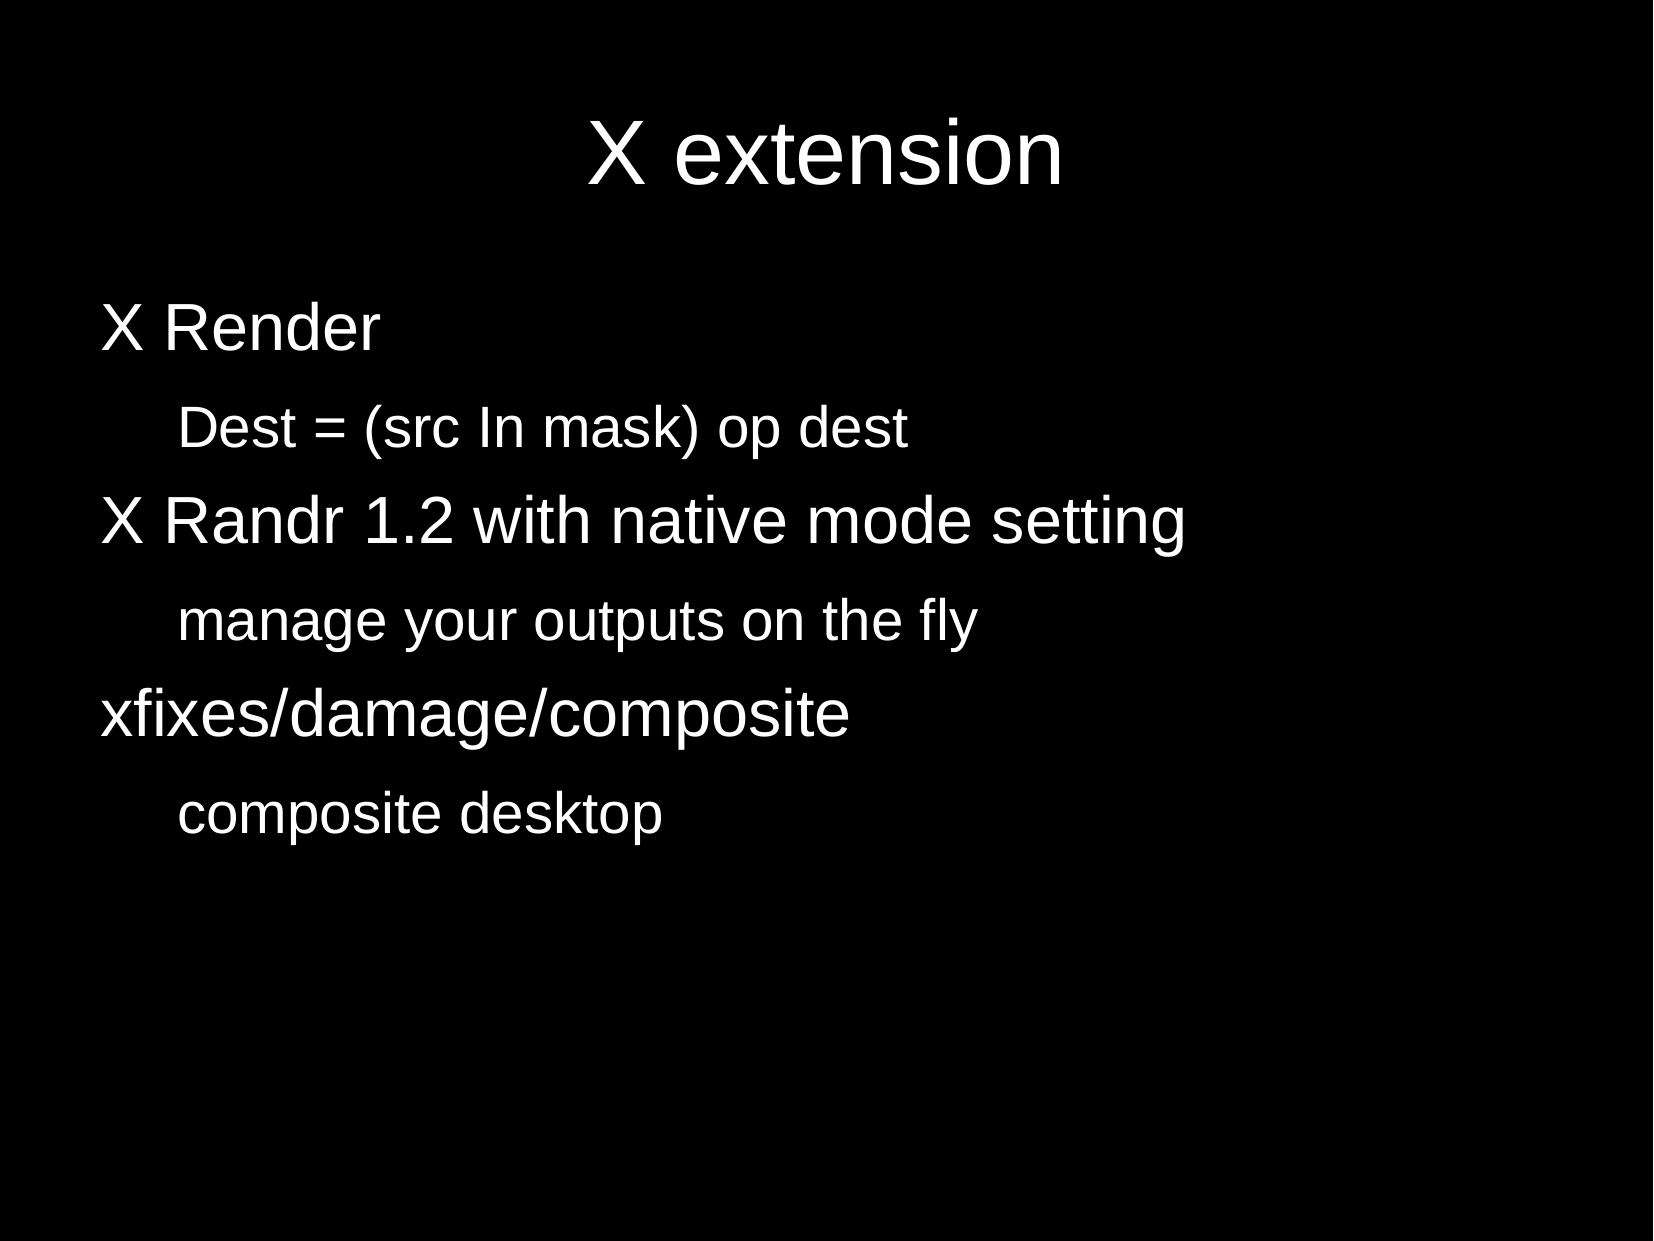

# X extension
X Render
Dest = (src In mask) op dest
X Randr 1.2 with native mode setting
manage your outputs on the fly
xfixes/damage/composite
composite desktop